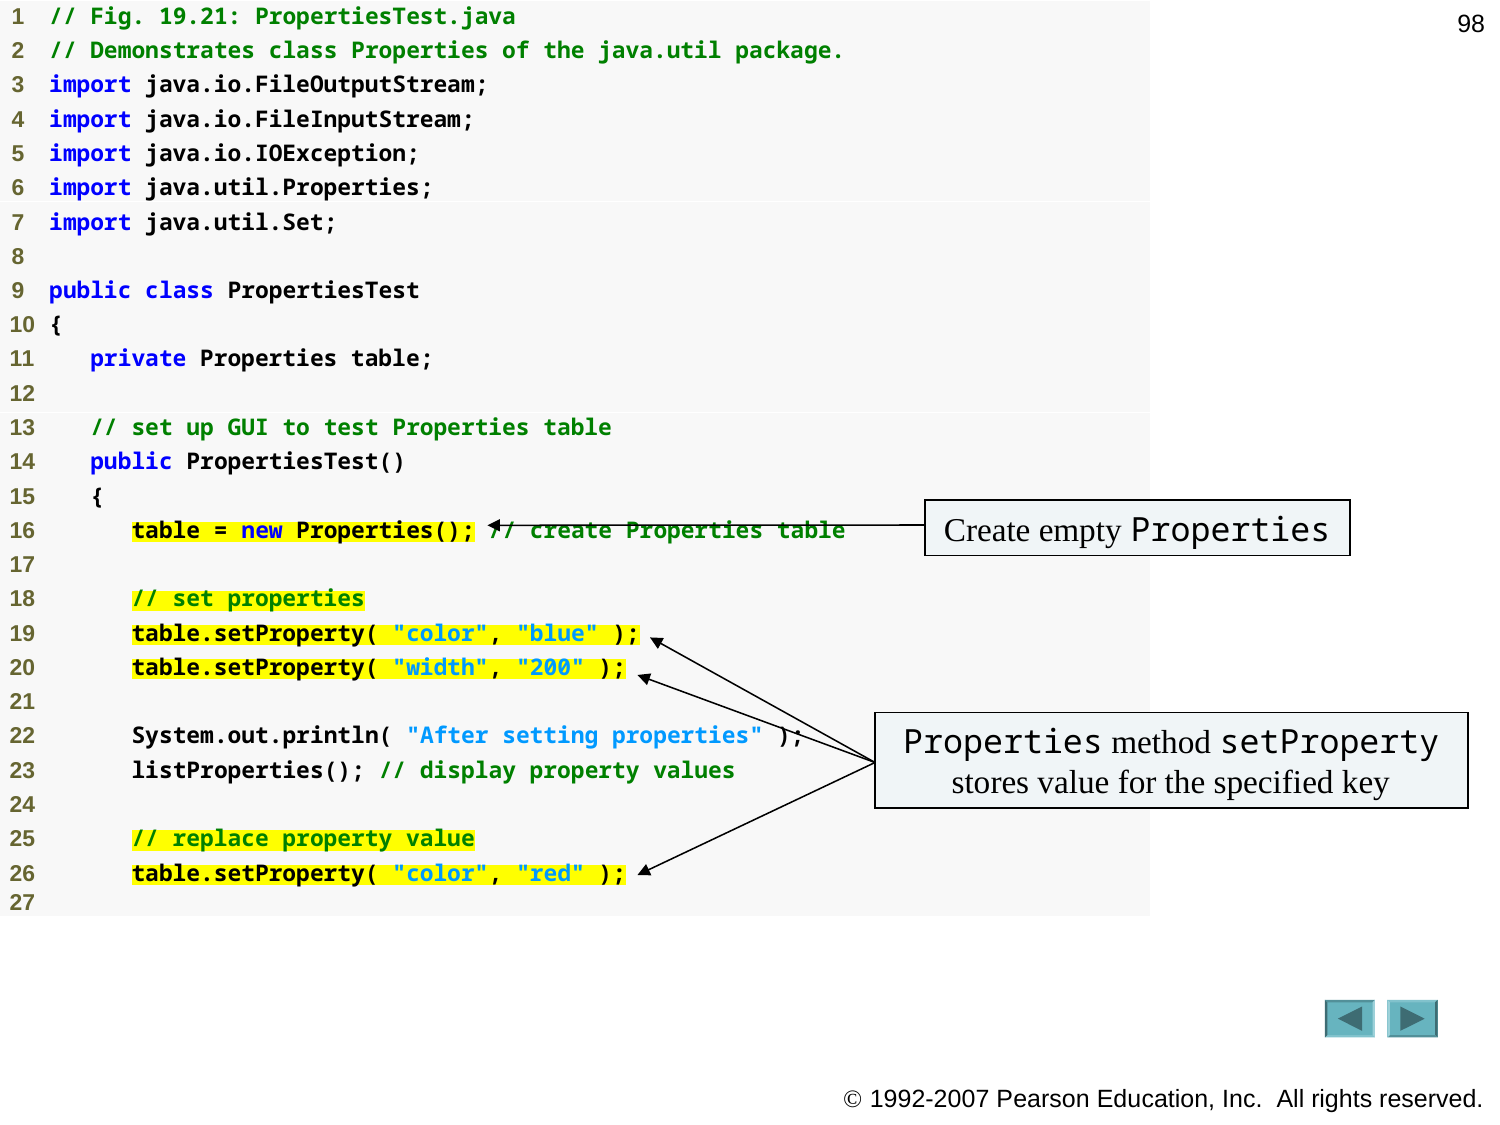

#
Create empty Properties
Properties method setProperty stores value for the specified key